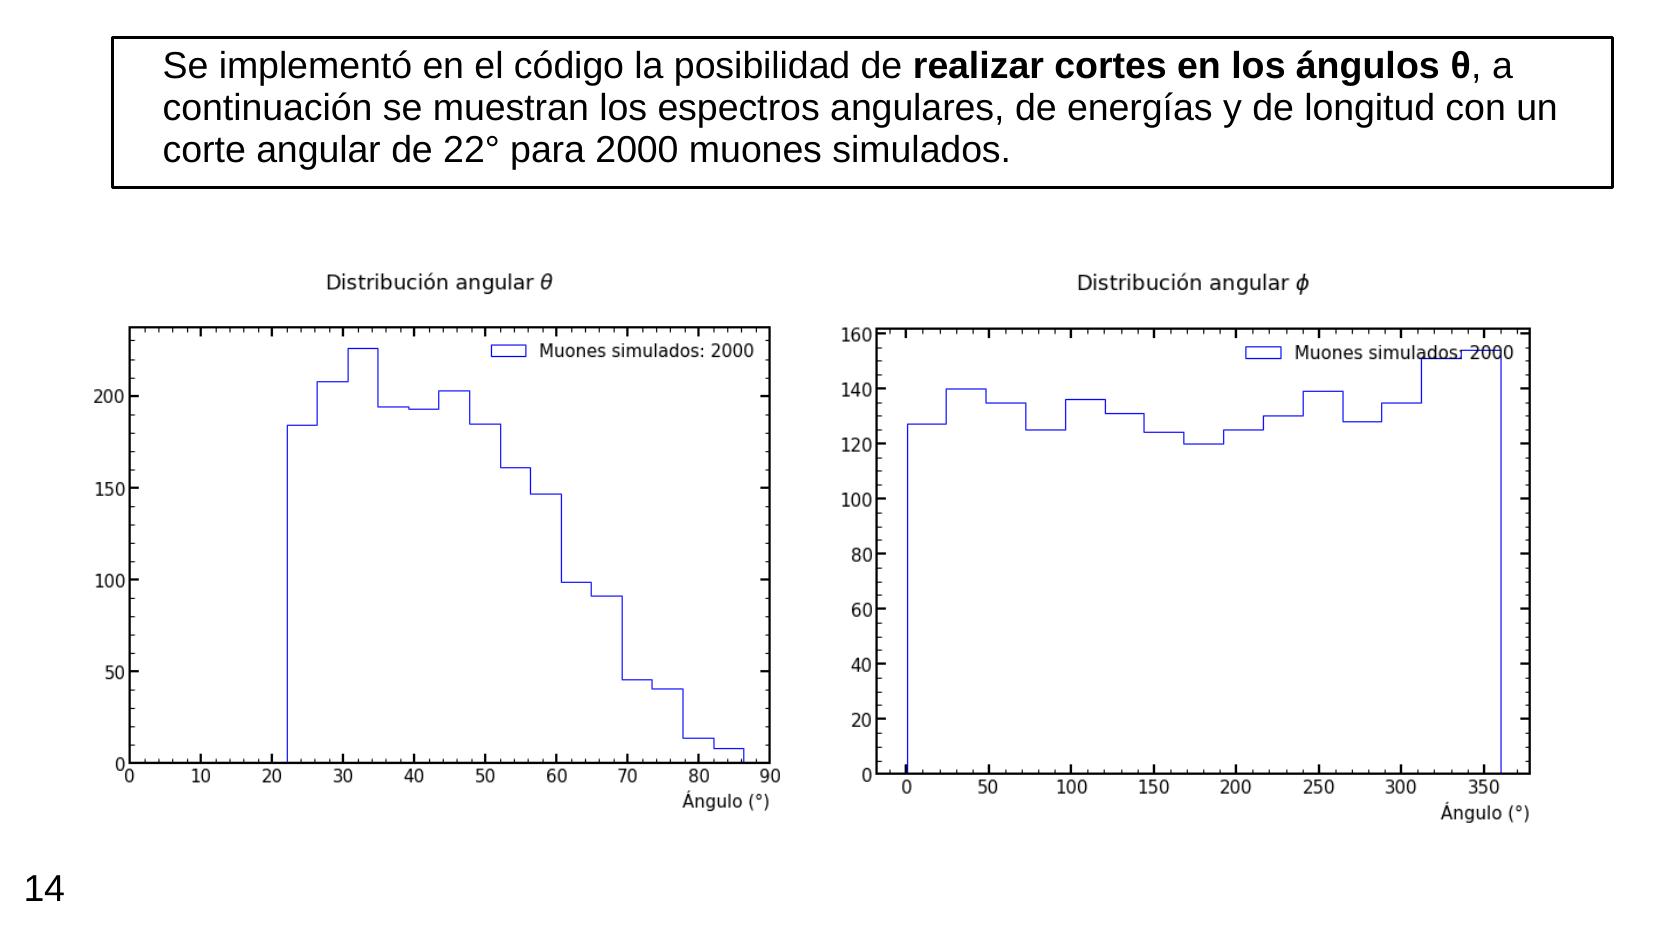

Se implementó en el código la posibilidad de realizar cortes en los ángulos θ, a continuación se muestran los espectros angulares, de energías y de longitud con un corte angular de 22° para 2000 muones simulados.